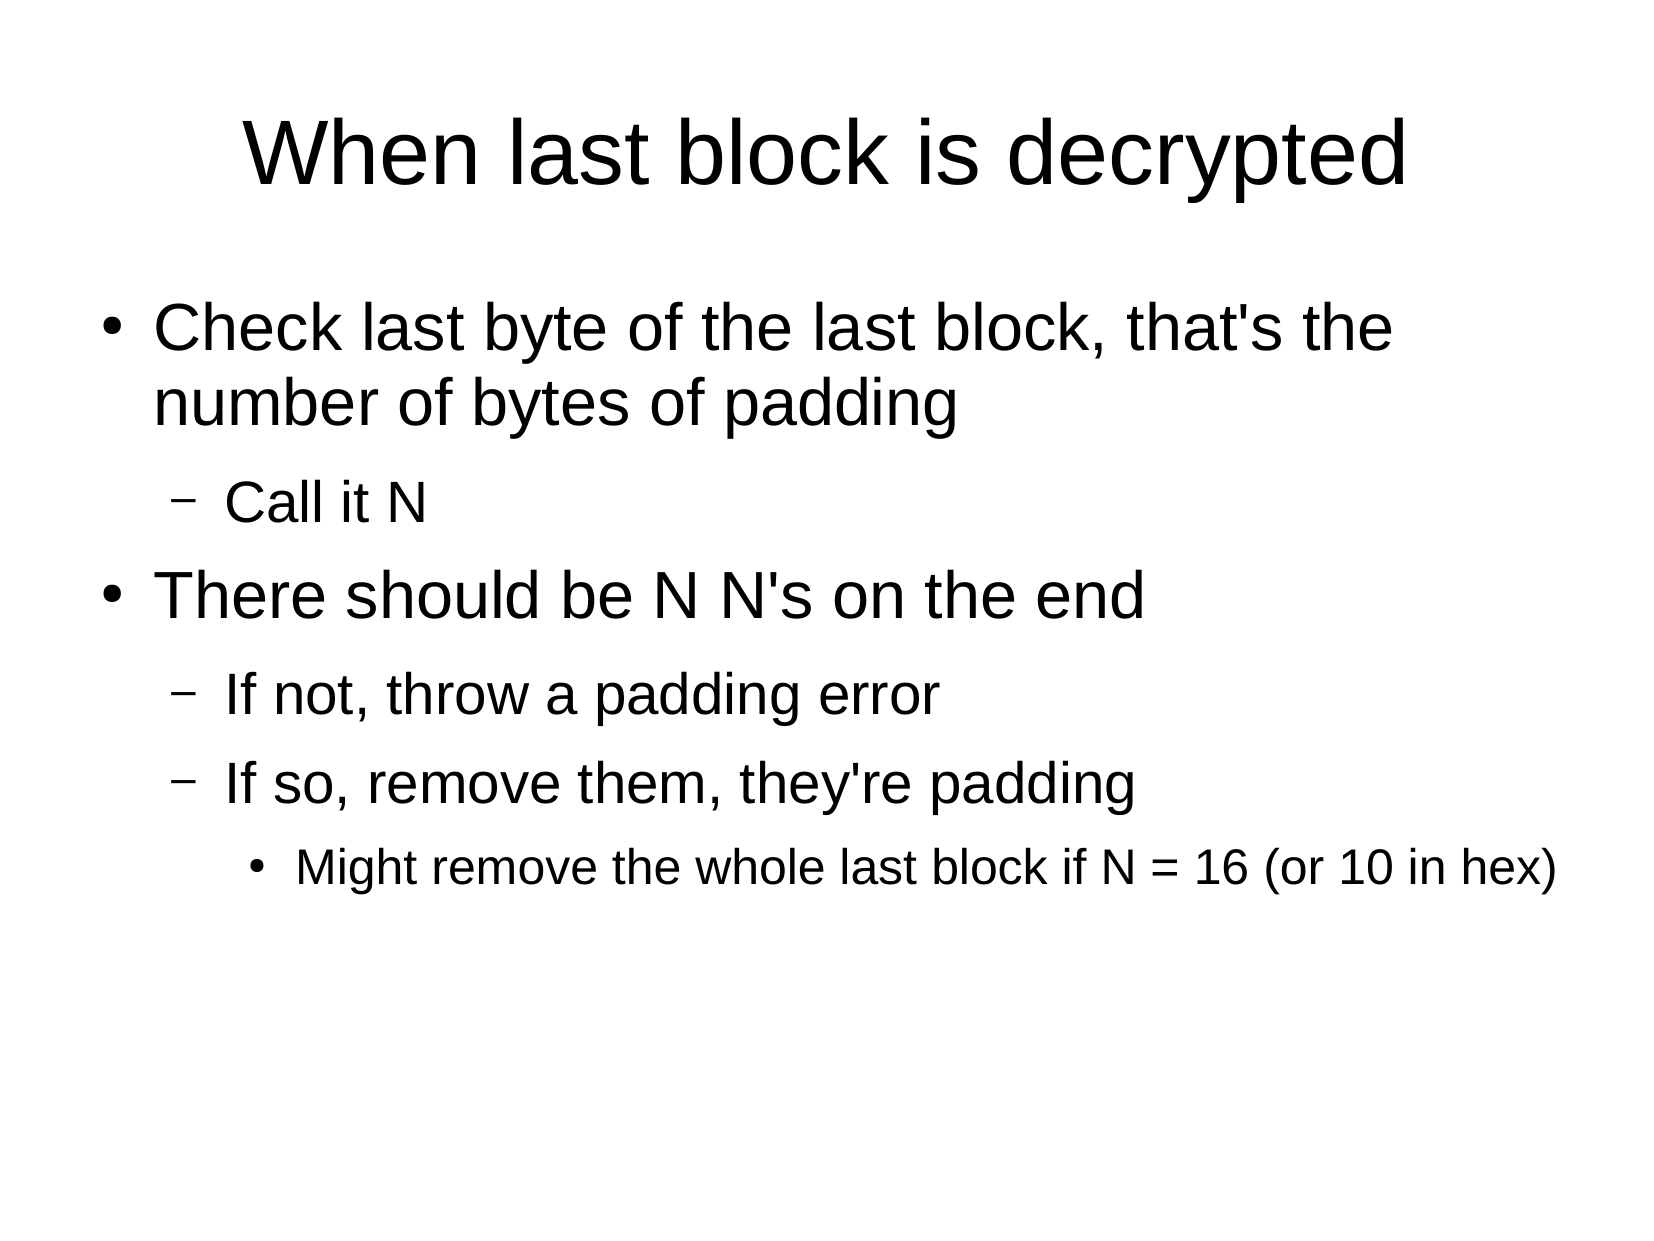

# When last block is decrypted
Check last byte of the last block, that's the number of bytes of padding
Call it N
There should be N N's on the end
If not, throw a padding error
If so, remove them, they're padding
Might remove the whole last block if N = 16 (or 10 in hex)